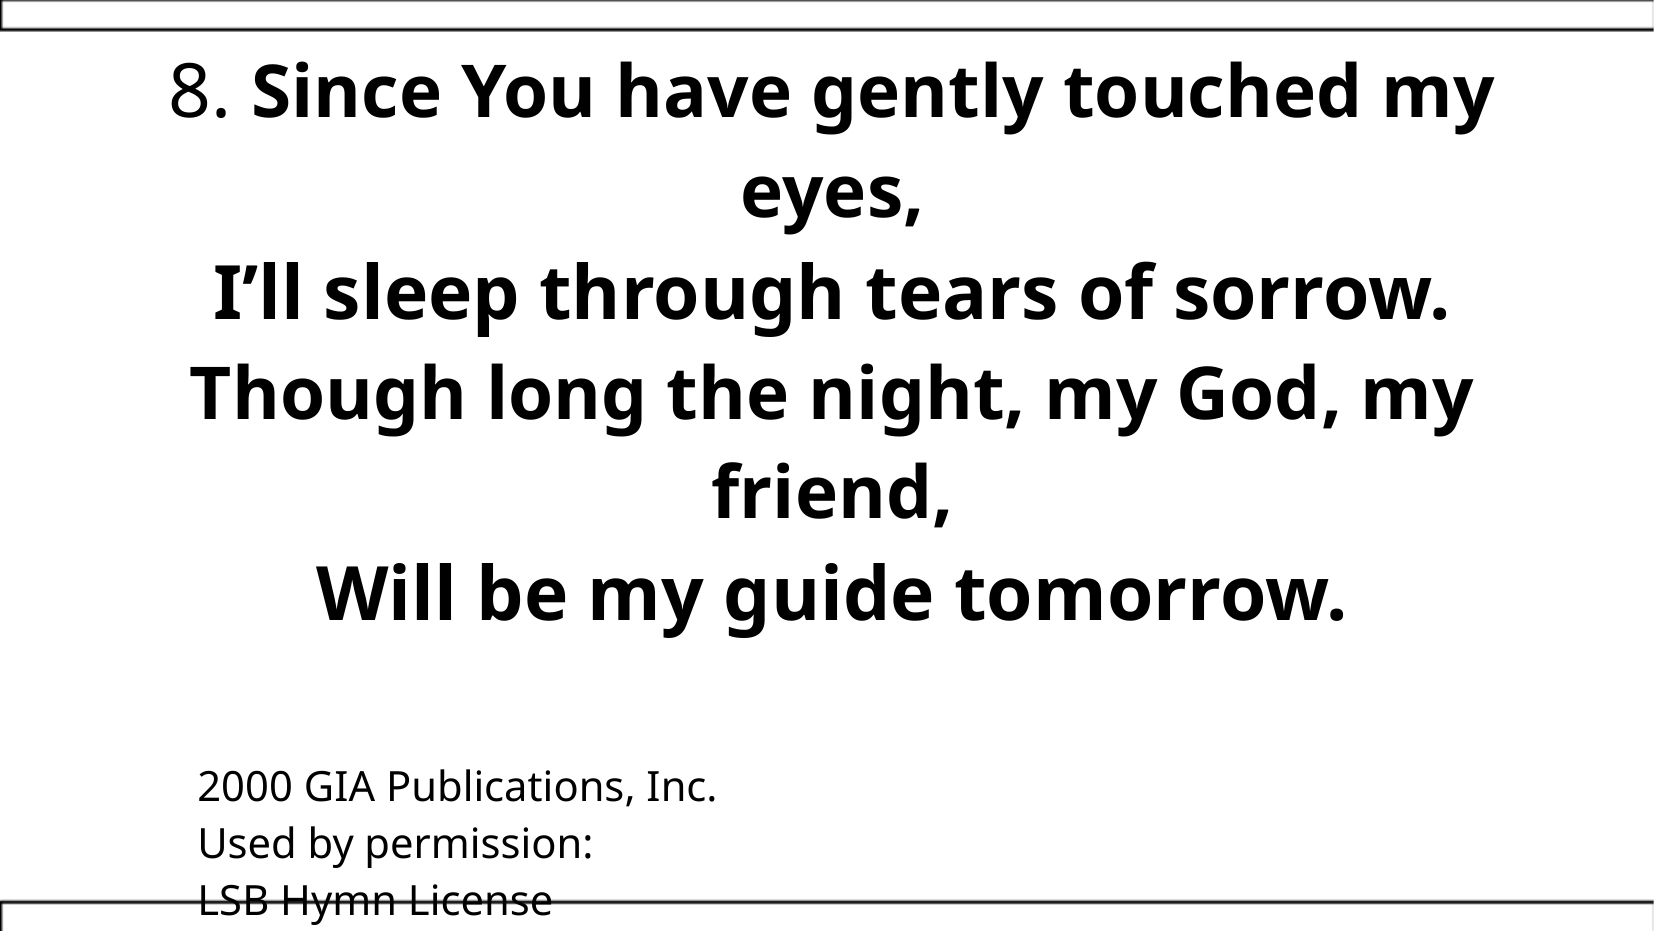

8. Since You have gently touched my eyes,
I’ll sleep through tears of sorrow.
Though long the night, my God, my friend,
Will be my guide tomorrow.
 2000 GIA Publications, Inc.
 Used by permission:
 LSB Hymn License
 .NET, no. 100011038.